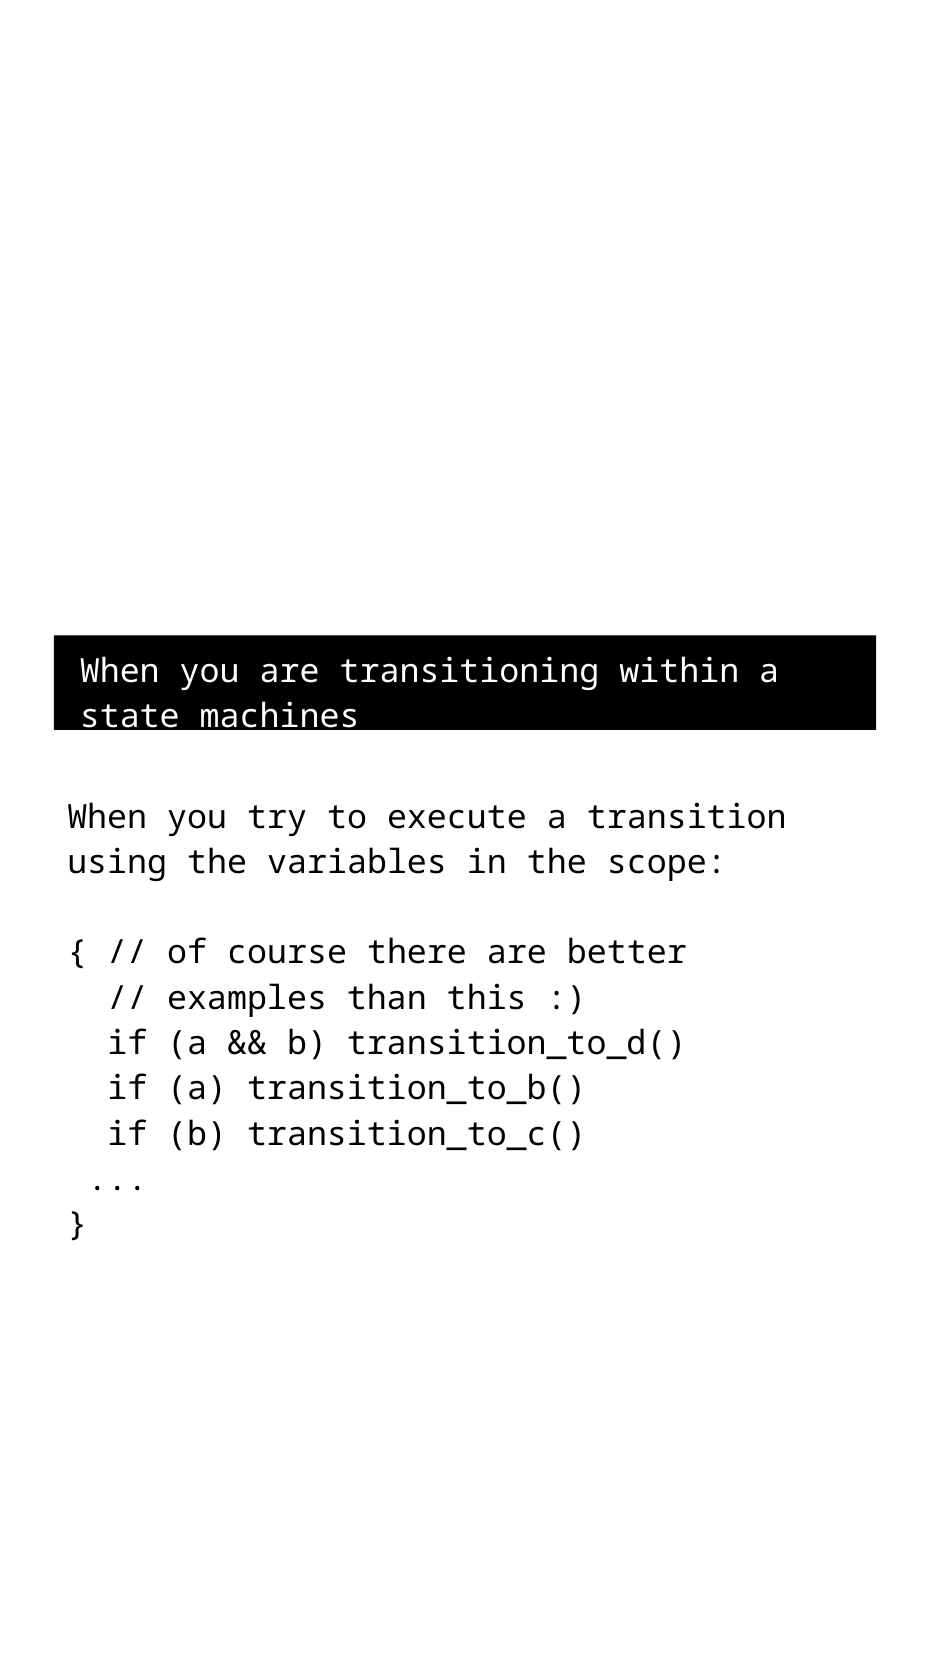

When you are transitioning within a state machines
When you try to execute a transition using the variables in the scope:
{ // of course there are better
 // examples than this :)
 if (a && b) transition_to_d()
 if (a) transition_to_b()
 if (b) transition_to_c()
 ...
}